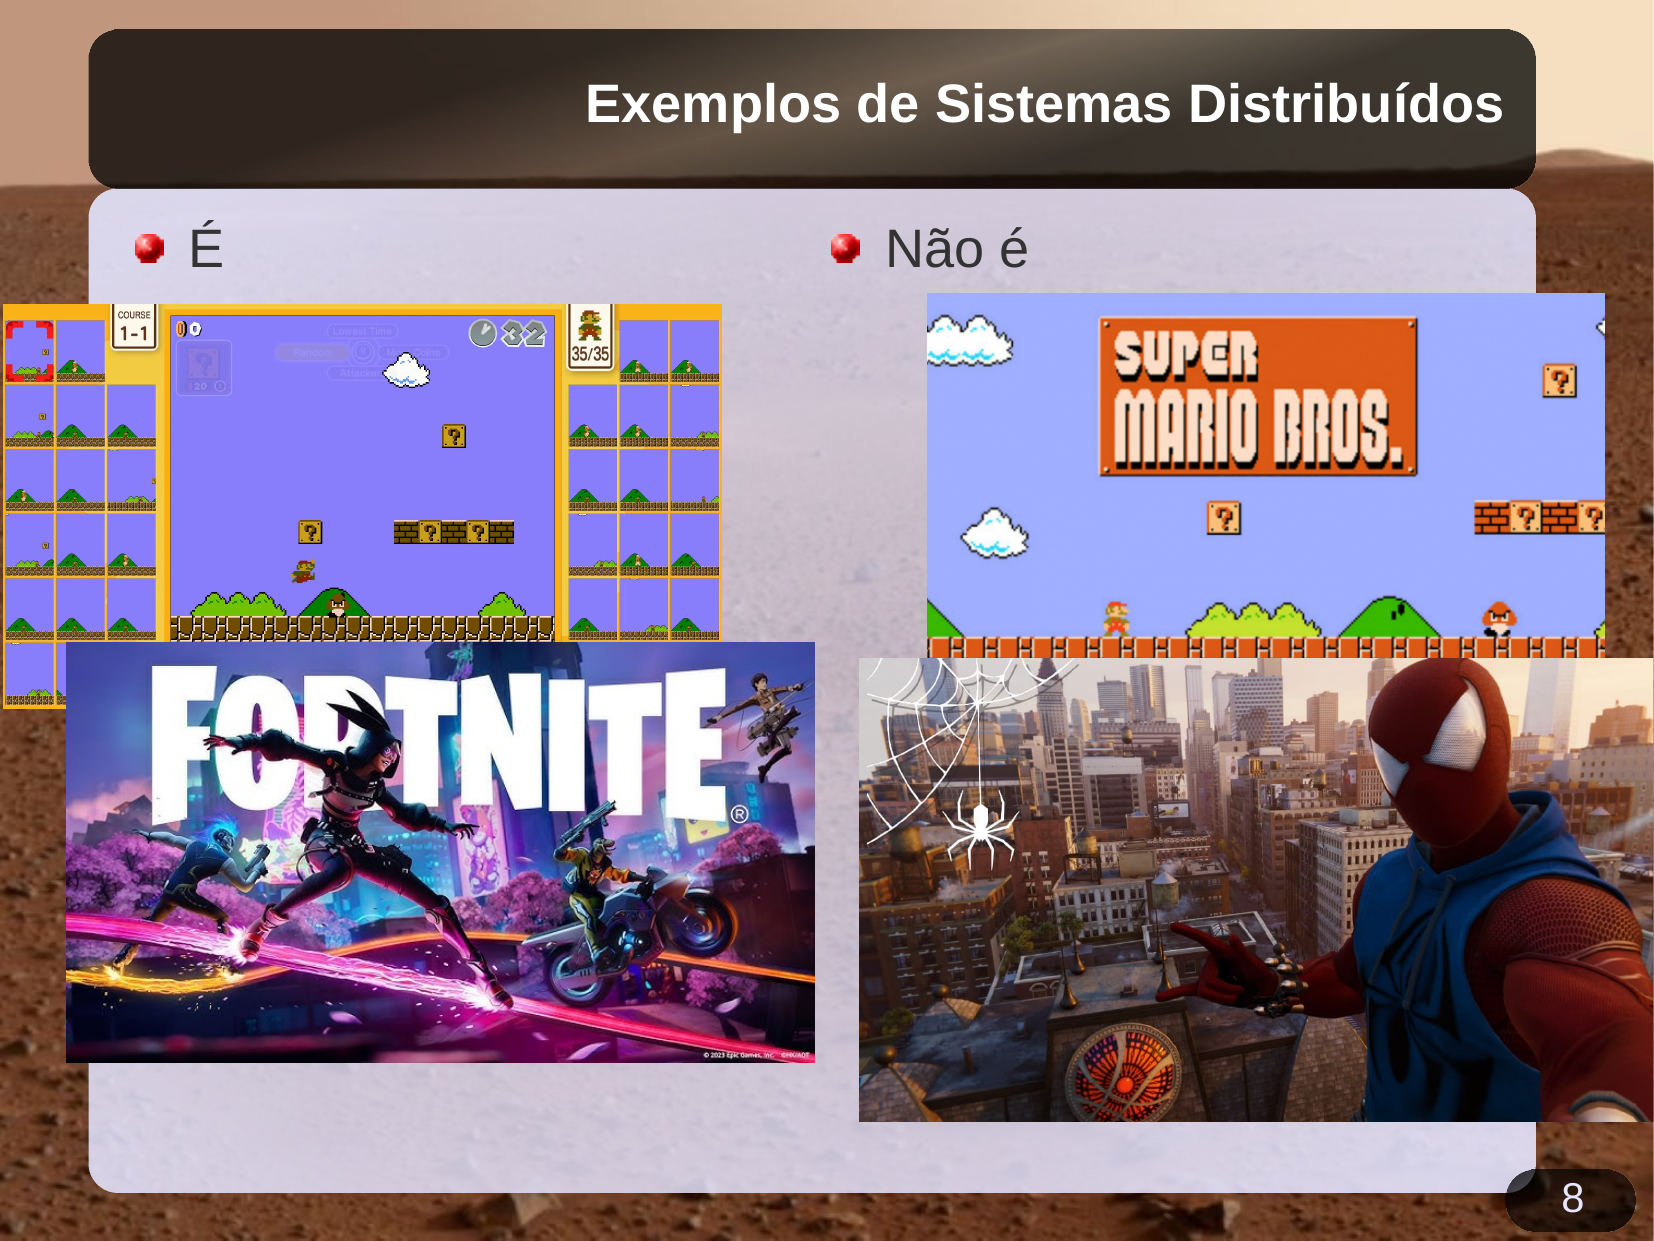

# Exemplos de Sistemas Distribuídos
É
Não é